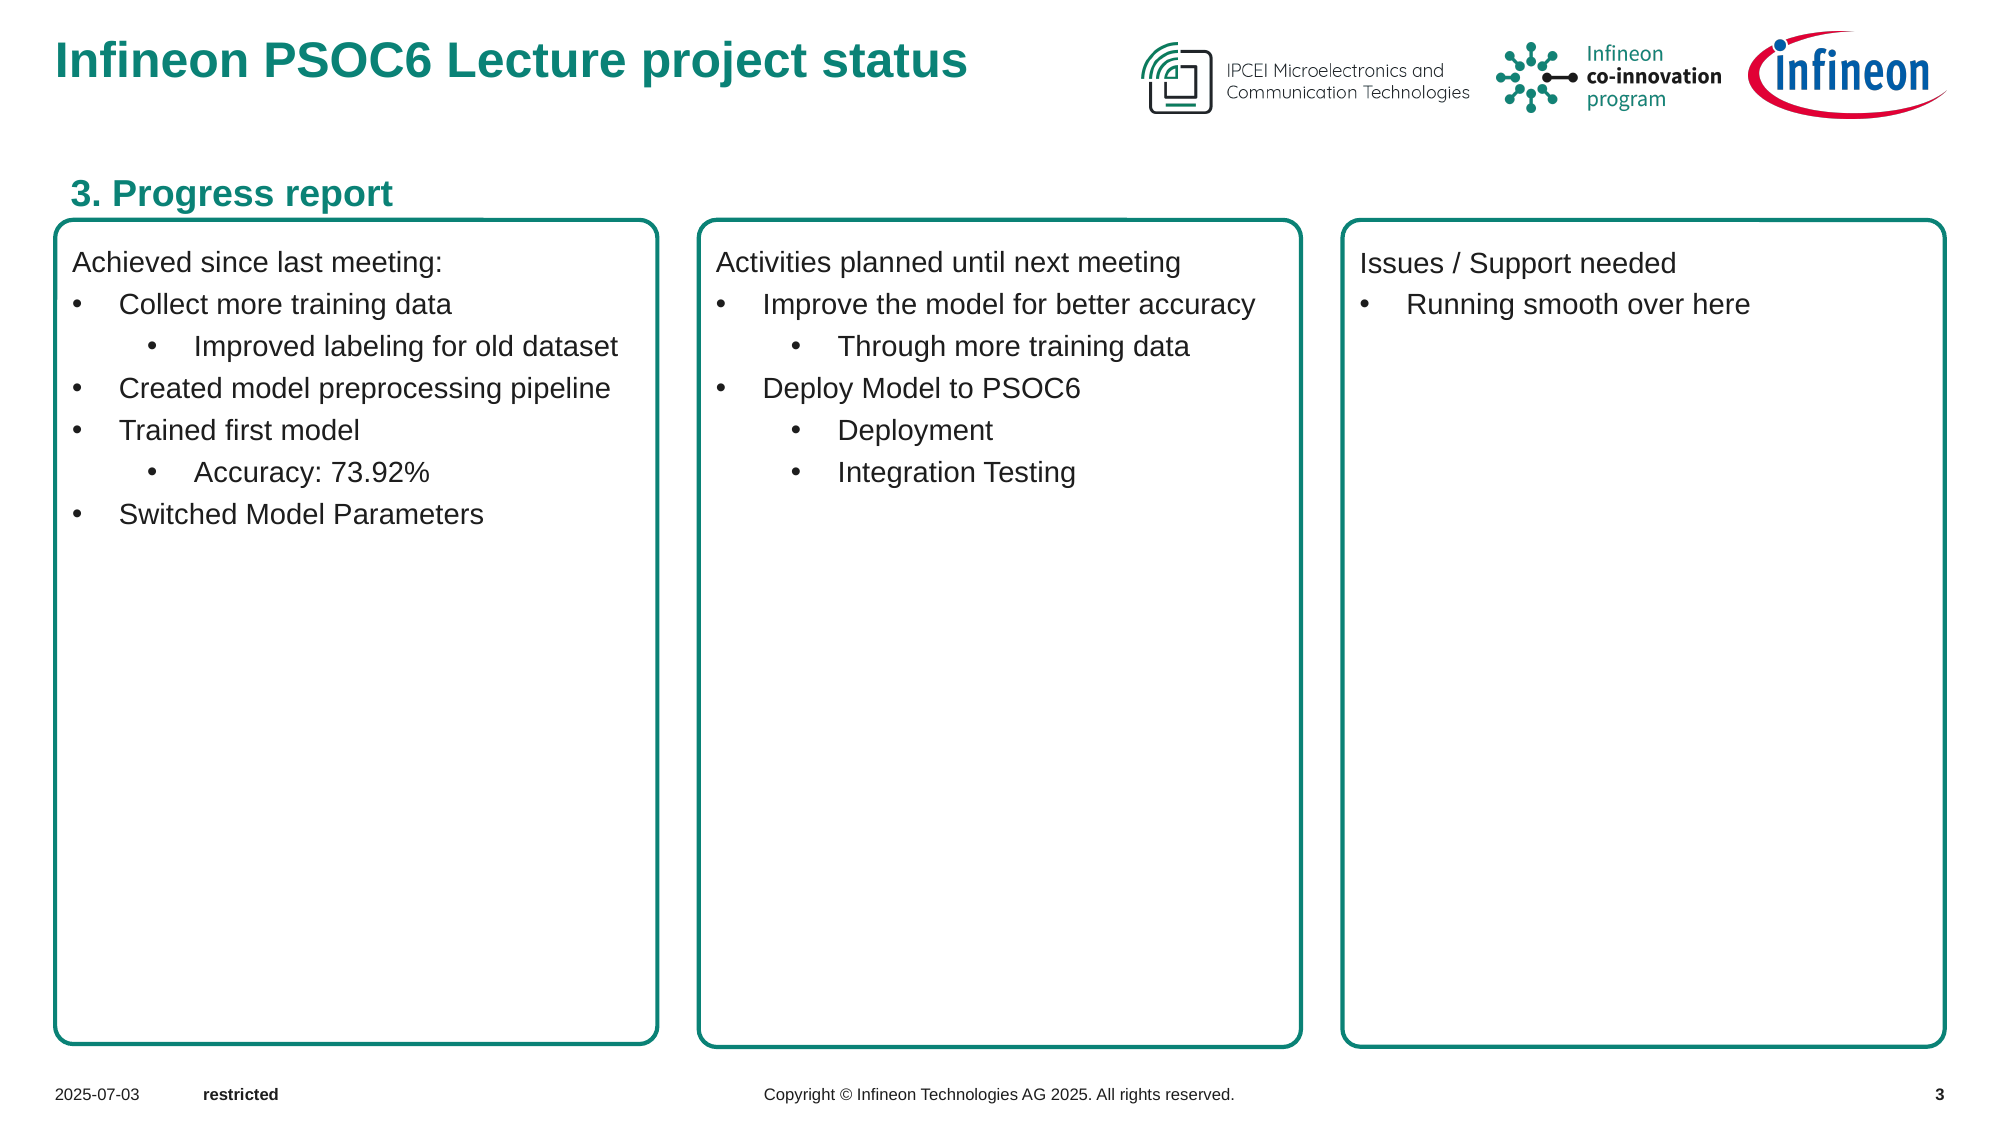

# Infineon PSOC6 Lecture project status
3. Progress report
Achieved since last meeting:
Collect more training data
Improved labeling for old dataset
Created model preprocessing pipeline
Trained first model
Accuracy: 73.92%
Switched Model Parameters
Activities planned until next meeting
Improve the model for better accuracy
Through more training data
Deploy Model to PSOC6
Deployment
Integration Testing
Issues / Support needed
Running smooth over here